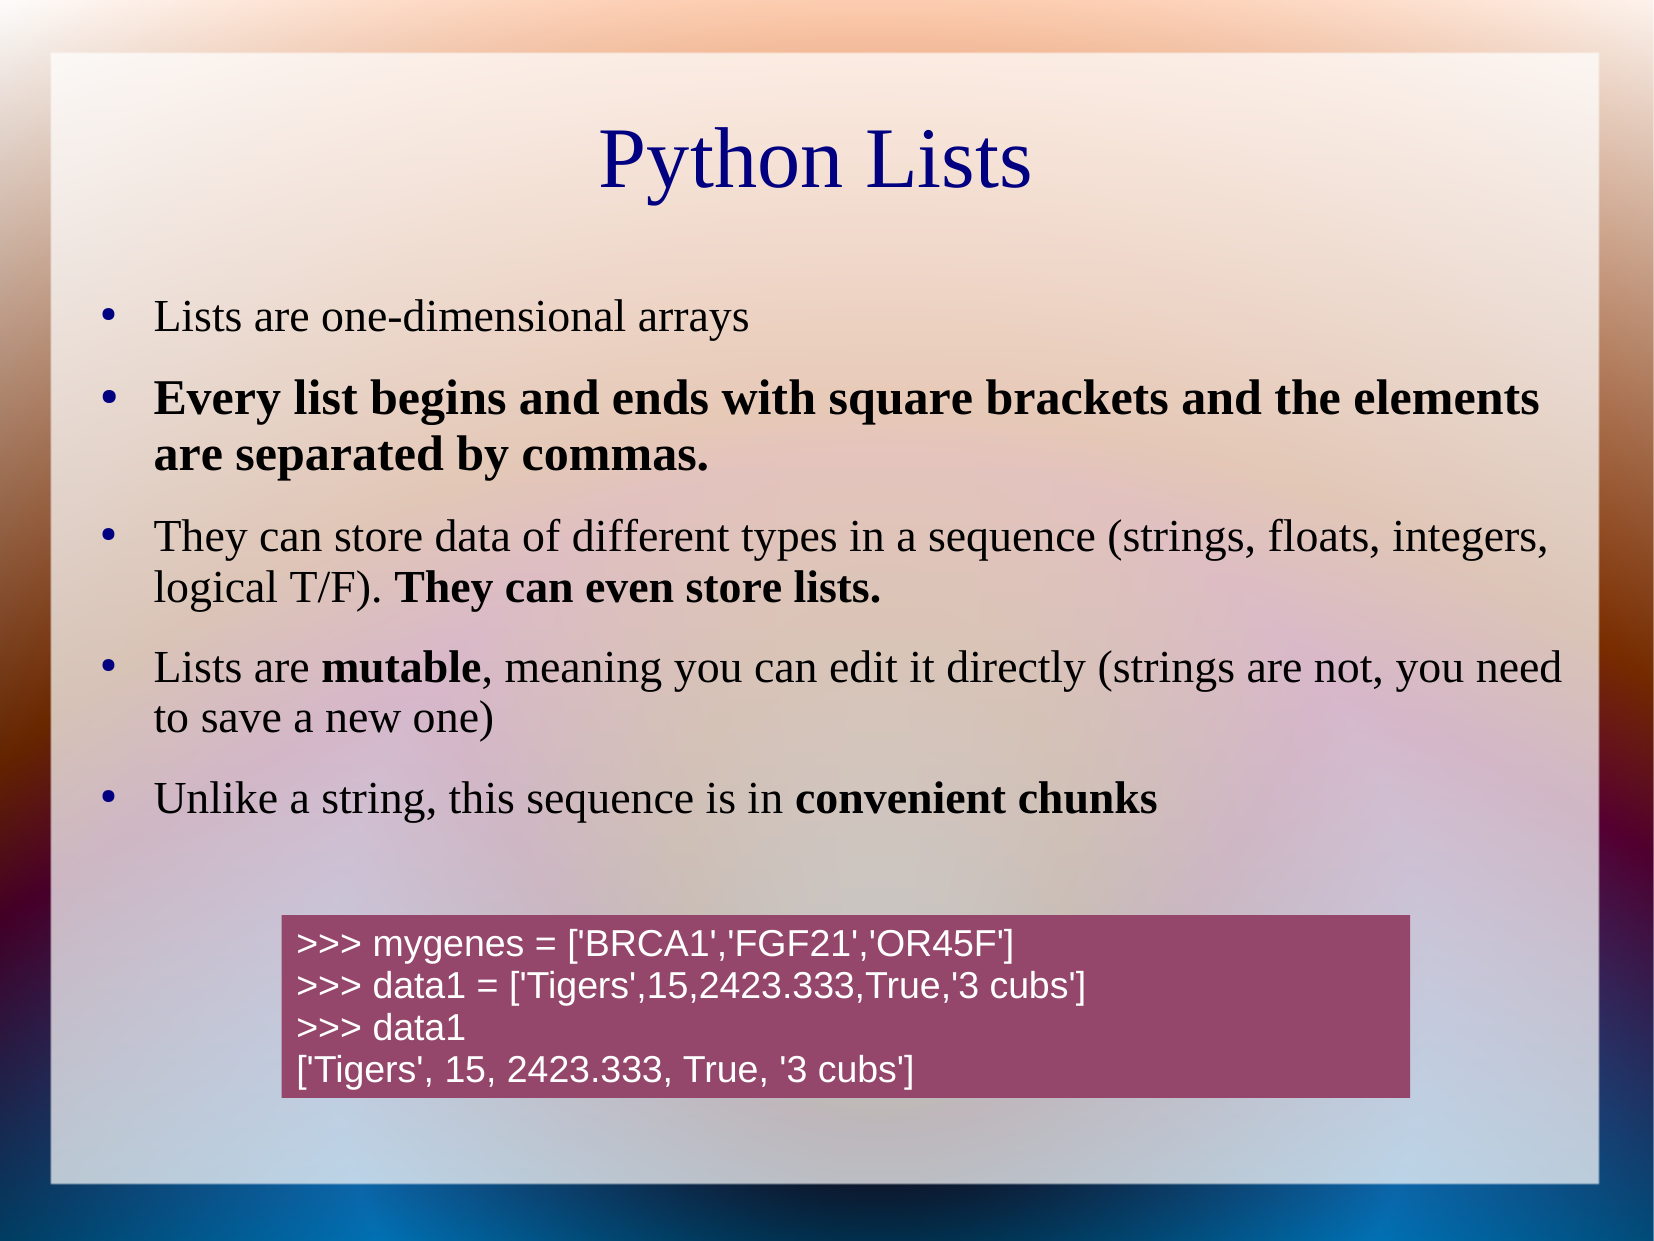

# Python Lists
Lists are one-dimensional arrays
Every list begins and ends with square brackets and the elements are separated by commas.
They can store data of different types in a sequence (strings, floats, integers, logical T/F). They can even store lists.
Lists are mutable, meaning you can edit it directly (strings are not, you need to save a new one)
Unlike a string, this sequence is in convenient chunks
>>> mygenes = ['BRCA1','FGF21','OR45F']
>>> data1 = ['Tigers',15,2423.333,True,'3 cubs']
>>> data1
['Tigers', 15, 2423.333, True, '3 cubs']